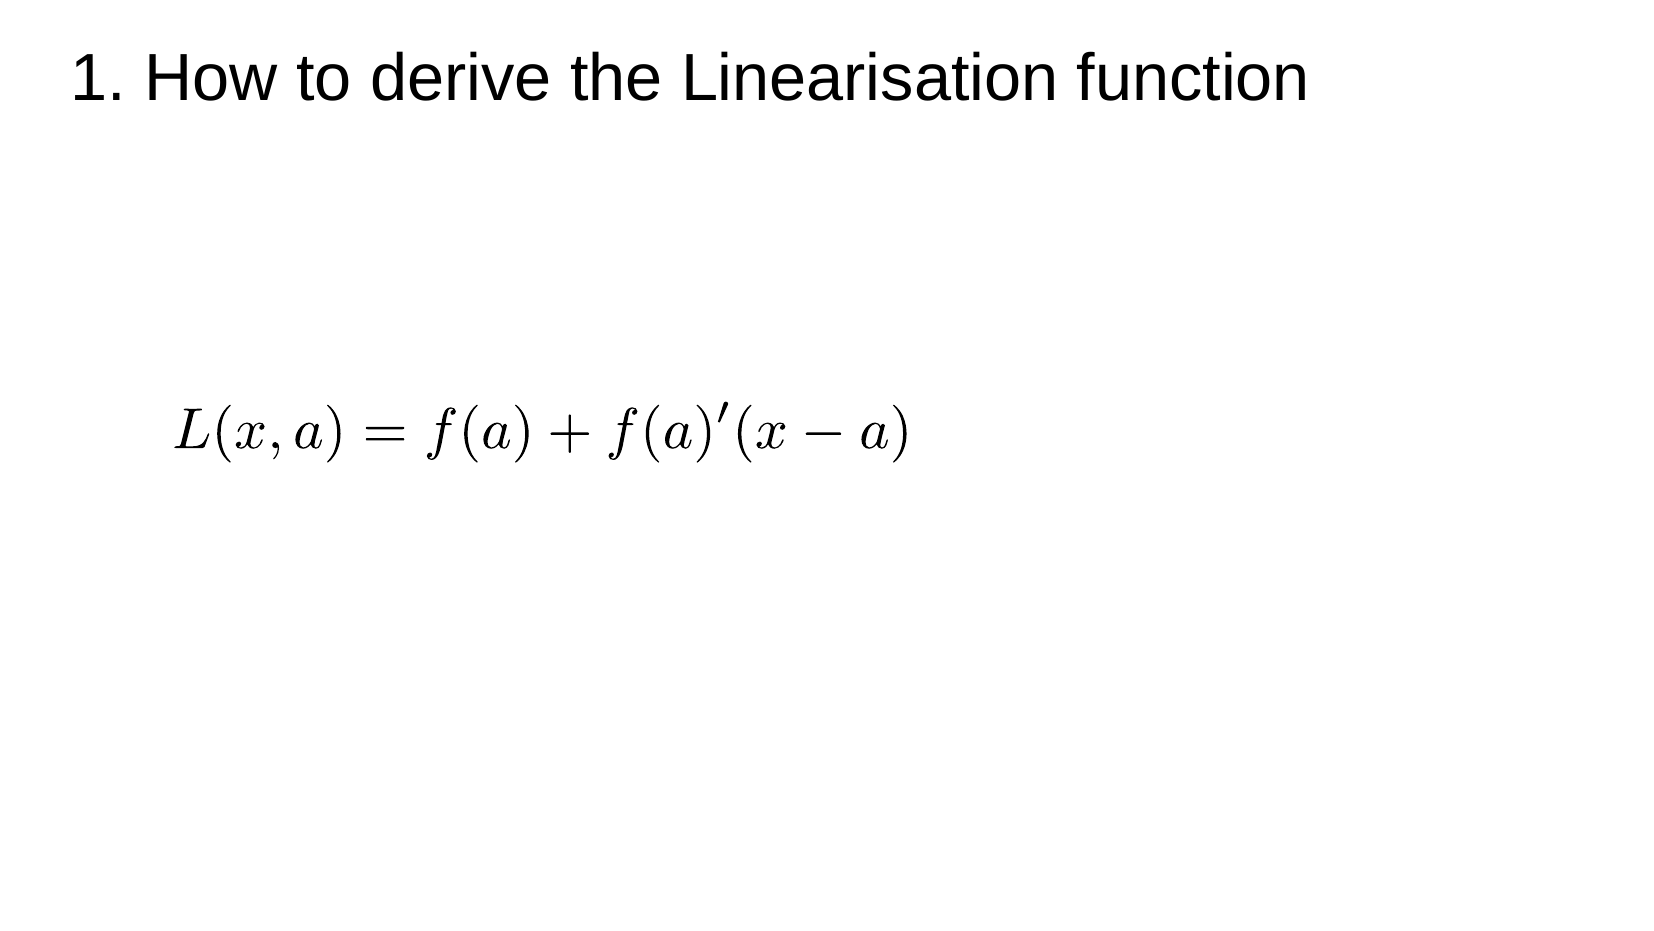

# 1. How to derive the Linearisation function